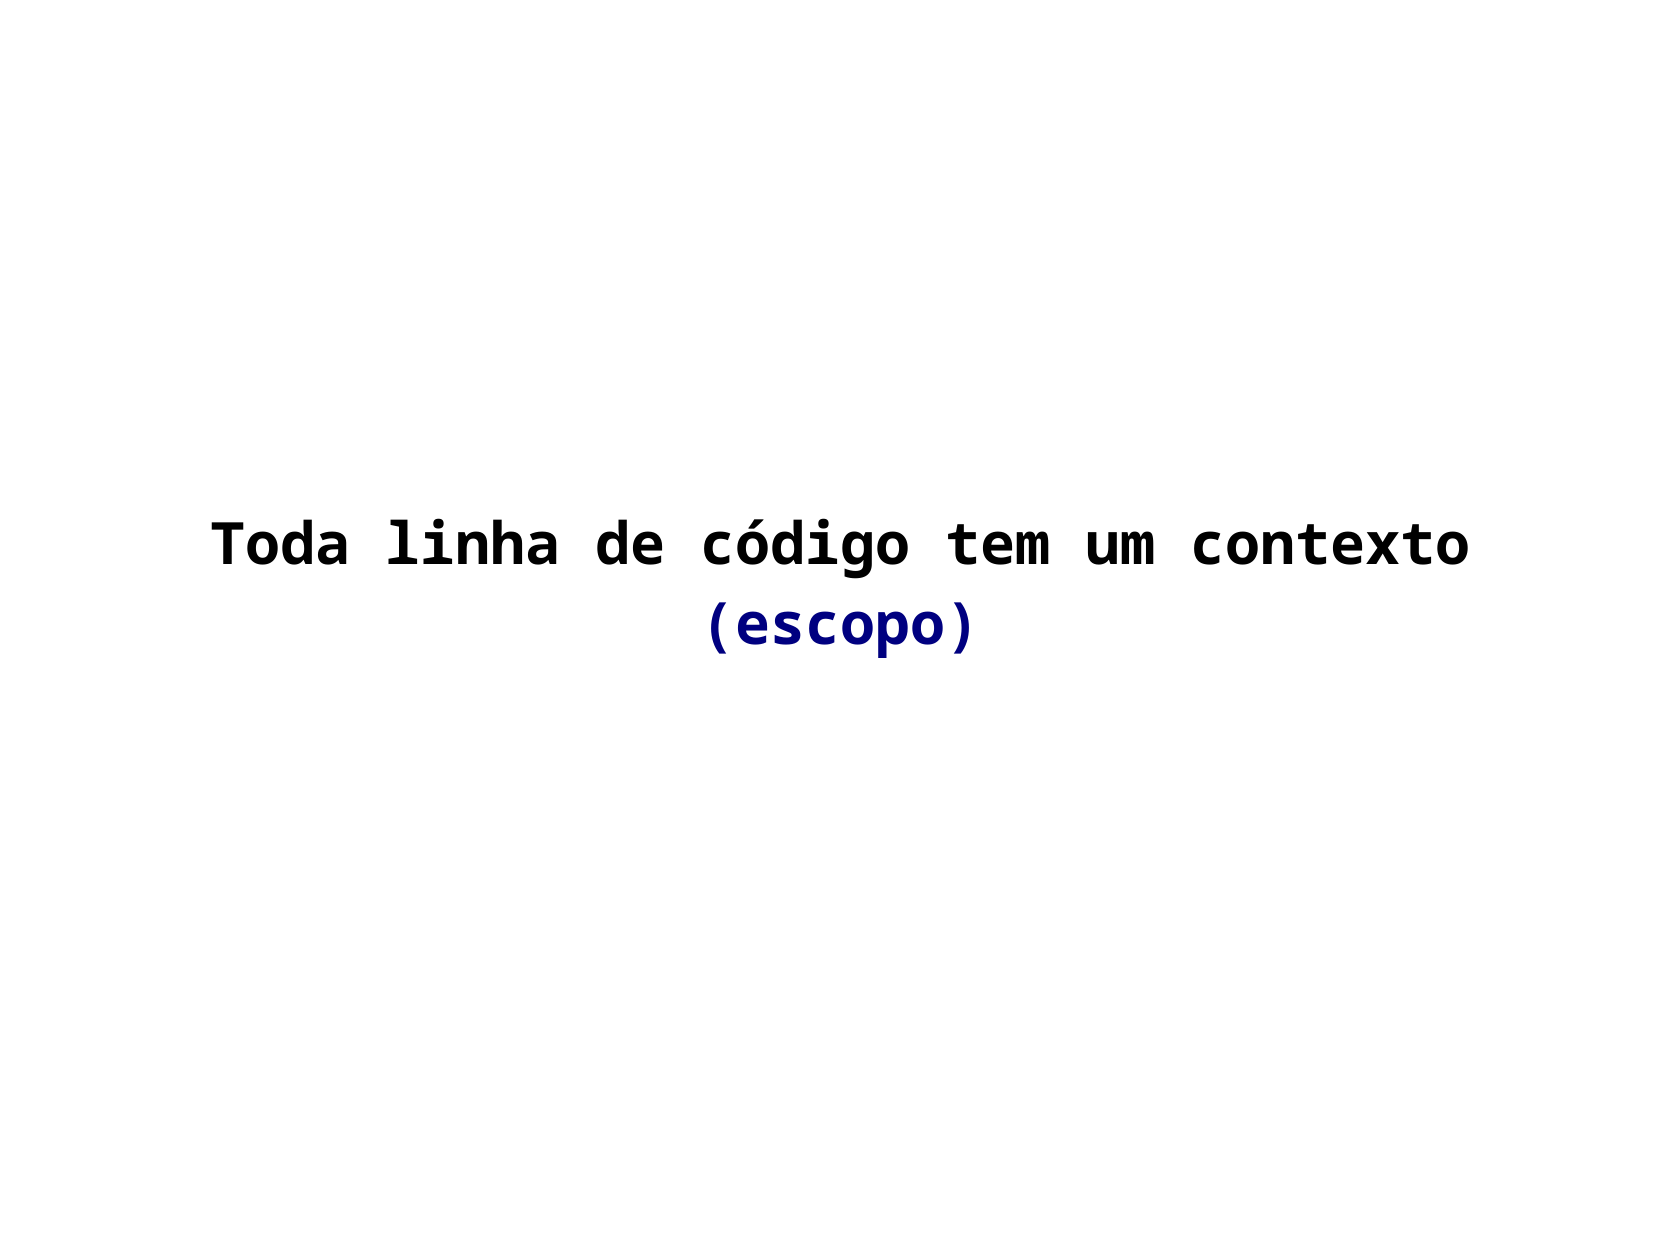

Toda linha de código tem um contexto
(escopo)